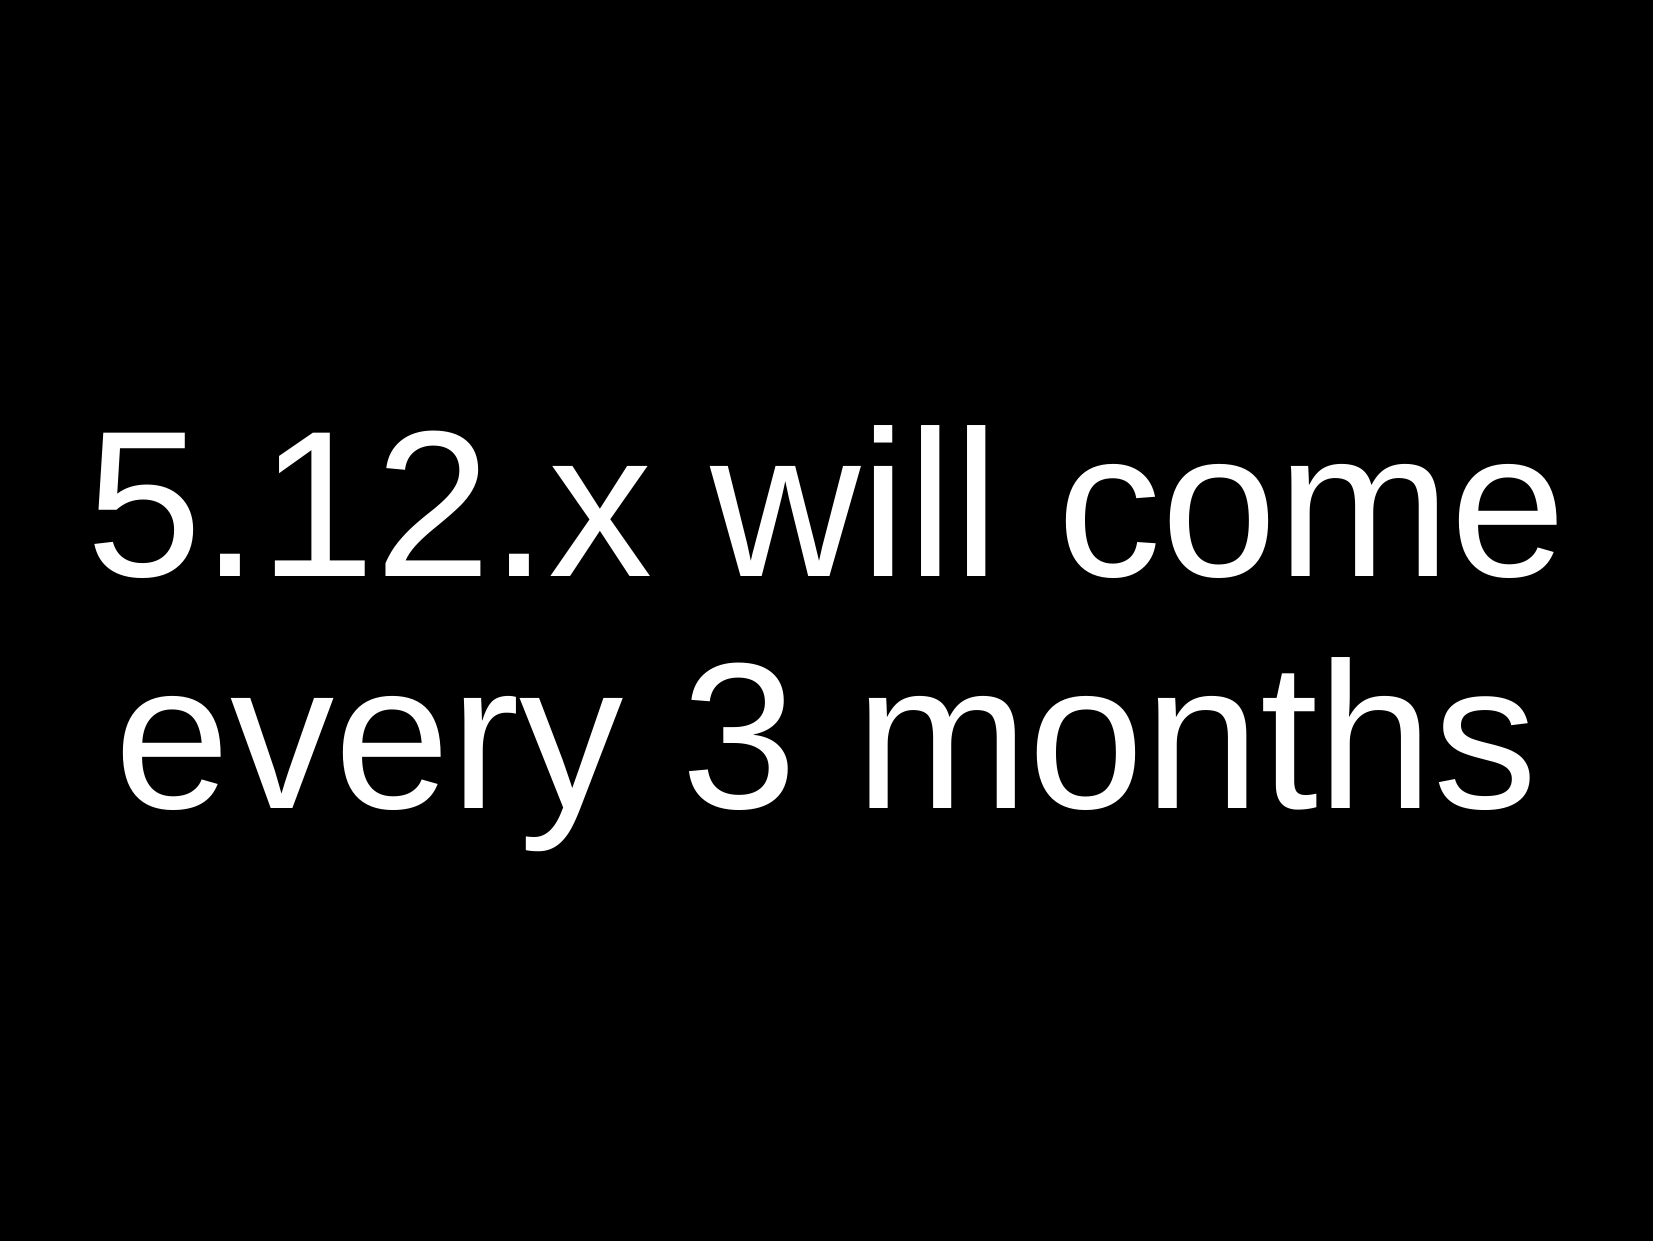

# 5.12.x will come every 3 months